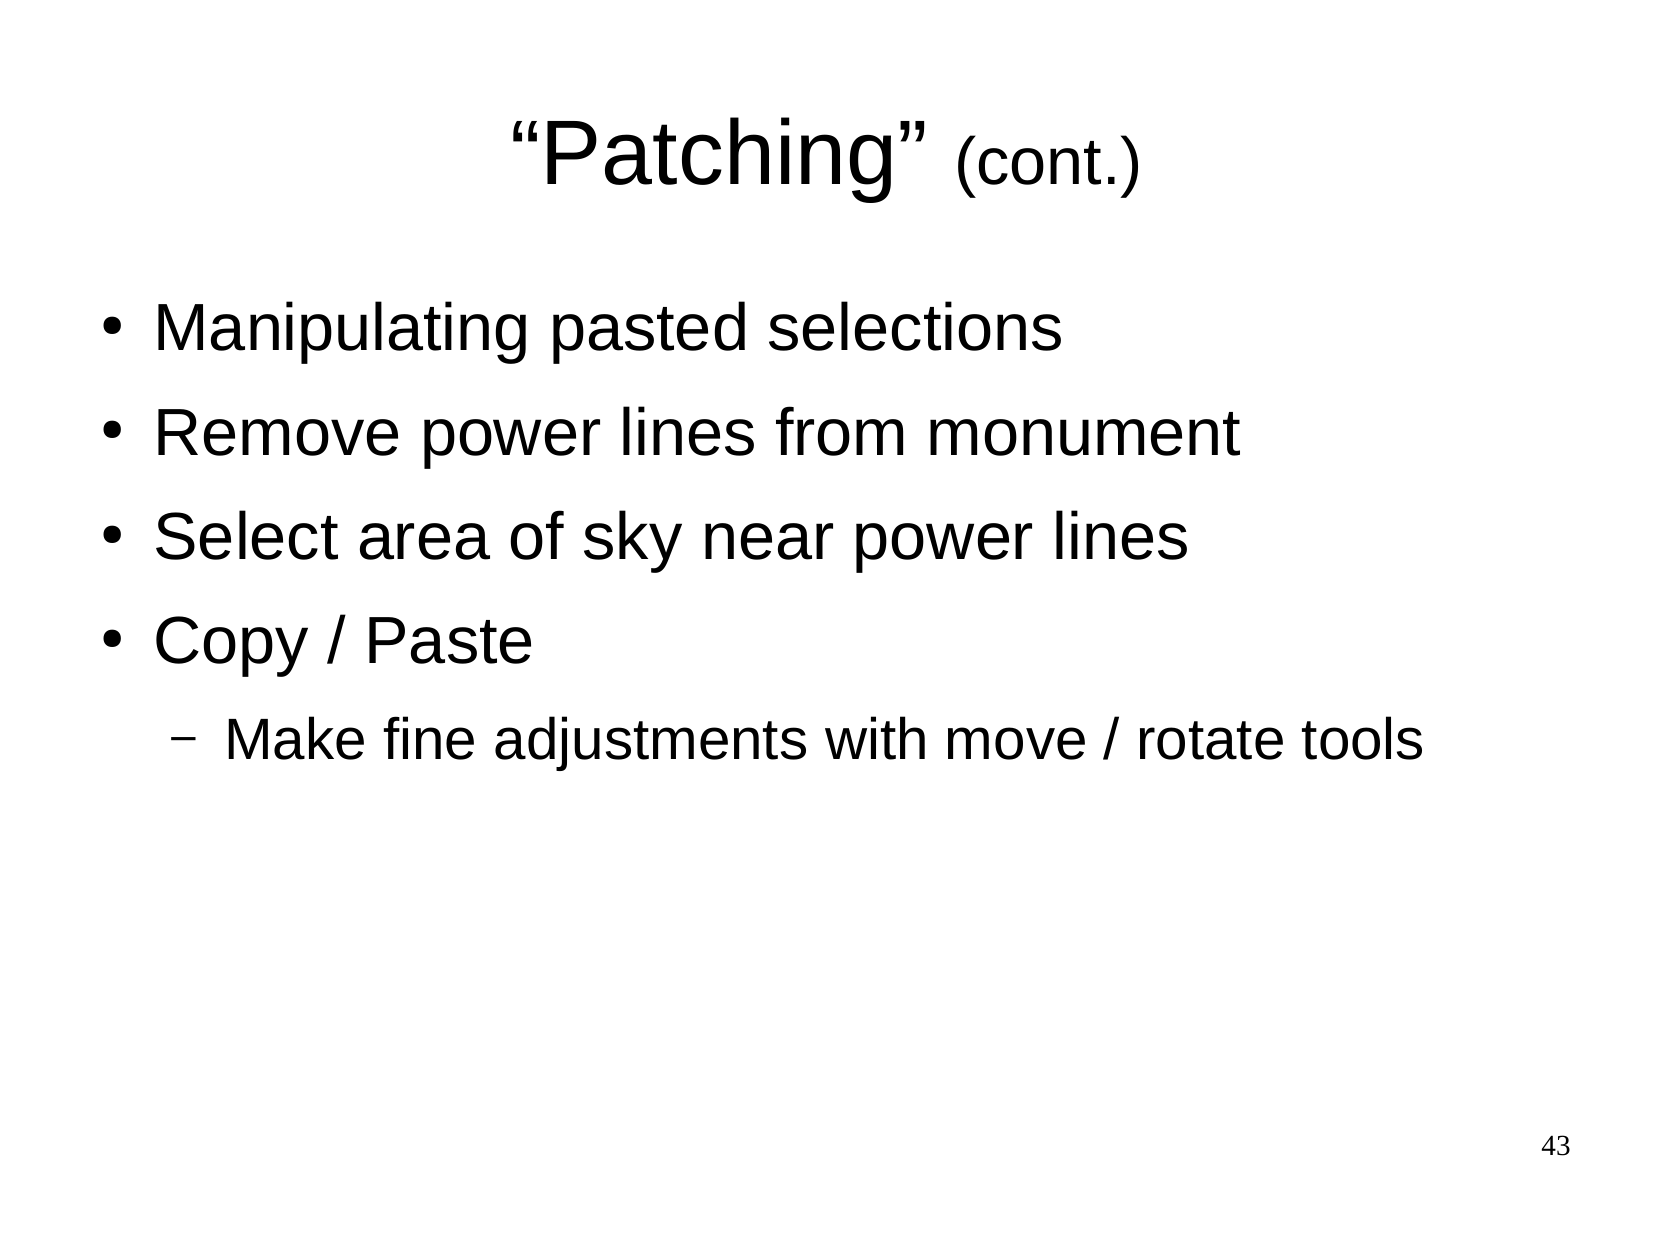

# “Patching” (cont.)
Manipulating pasted selections
Remove power lines from monument
Select area of sky near power lines
Copy / Paste
Make fine adjustments with move / rotate tools
43